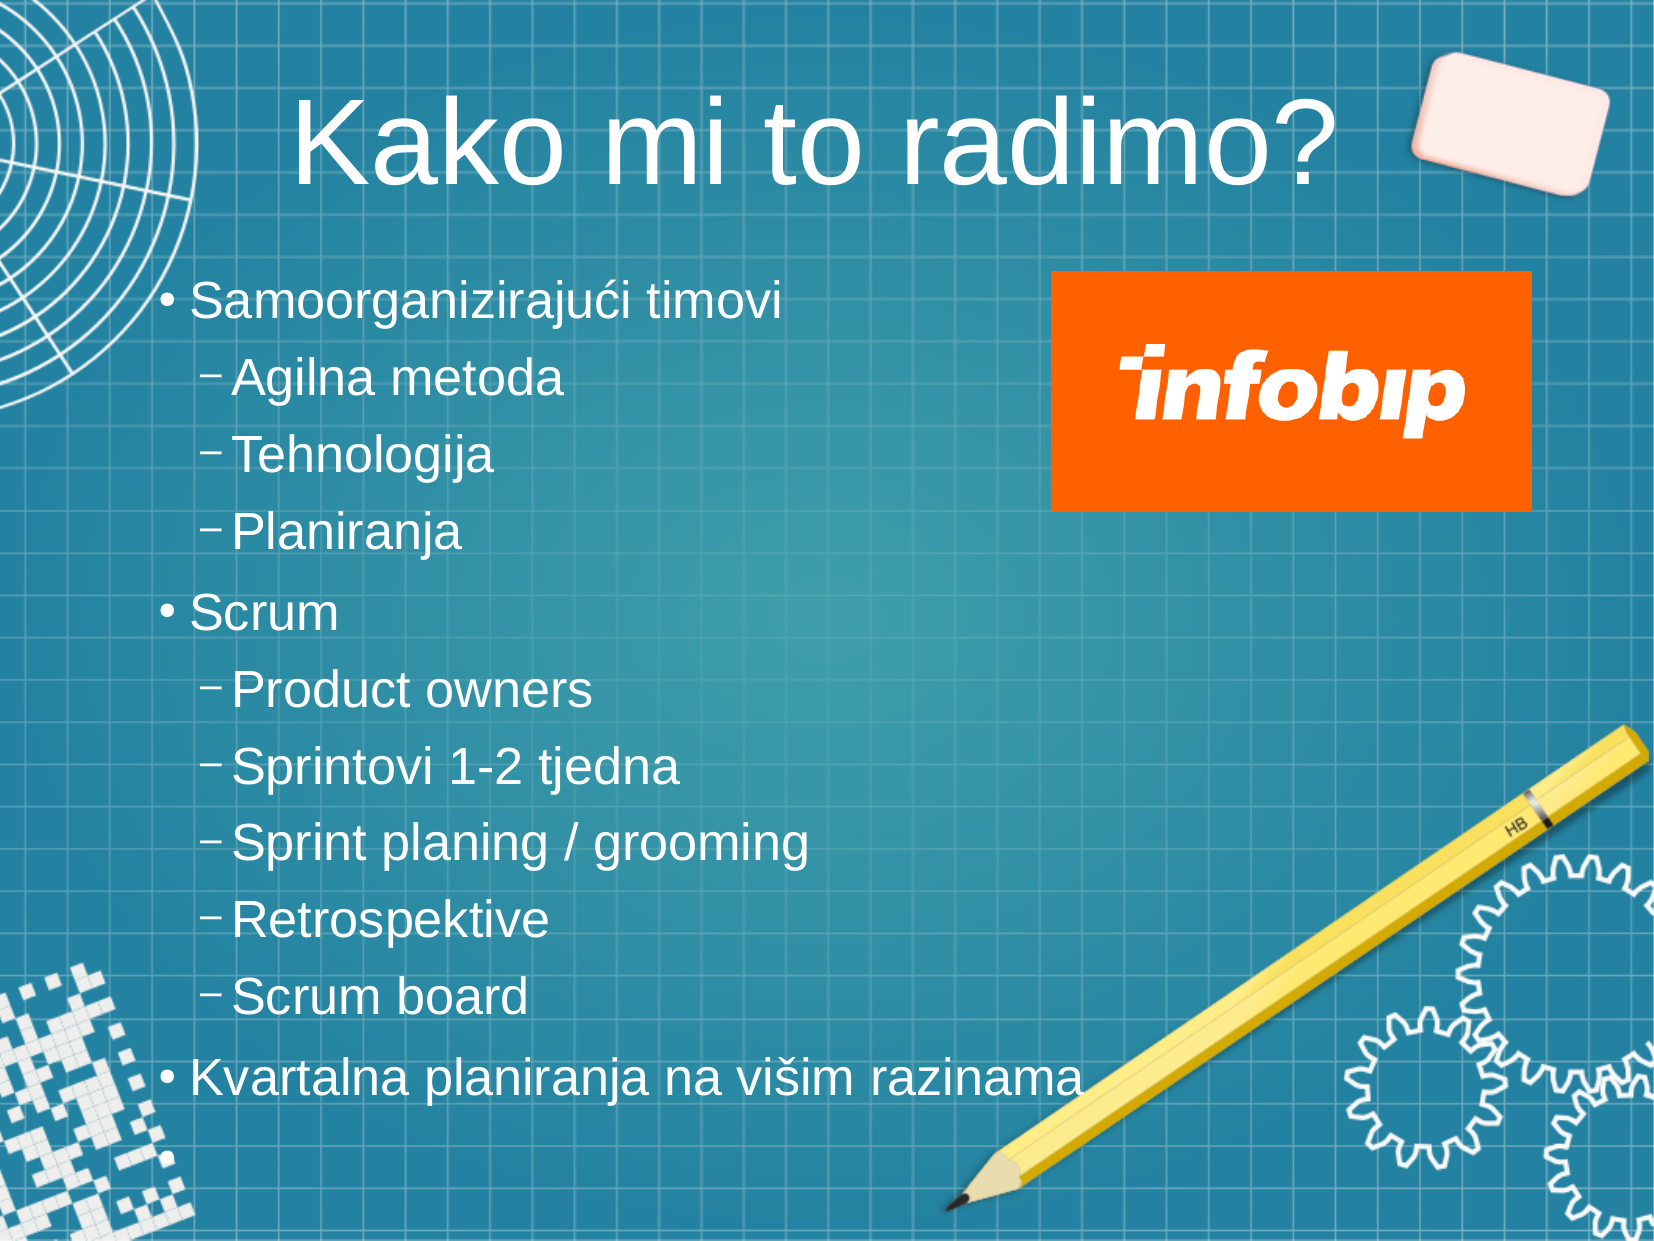

# Kako mi to radimo?
Samoorganizirajući timovi
Agilna metoda
Tehnologija
Planiranja
Scrum
Product owners
Sprintovi 1-2 tjedna
Sprint planing / grooming
Retrospektive
Scrum board
Kvartalna planiranja na višim razinama